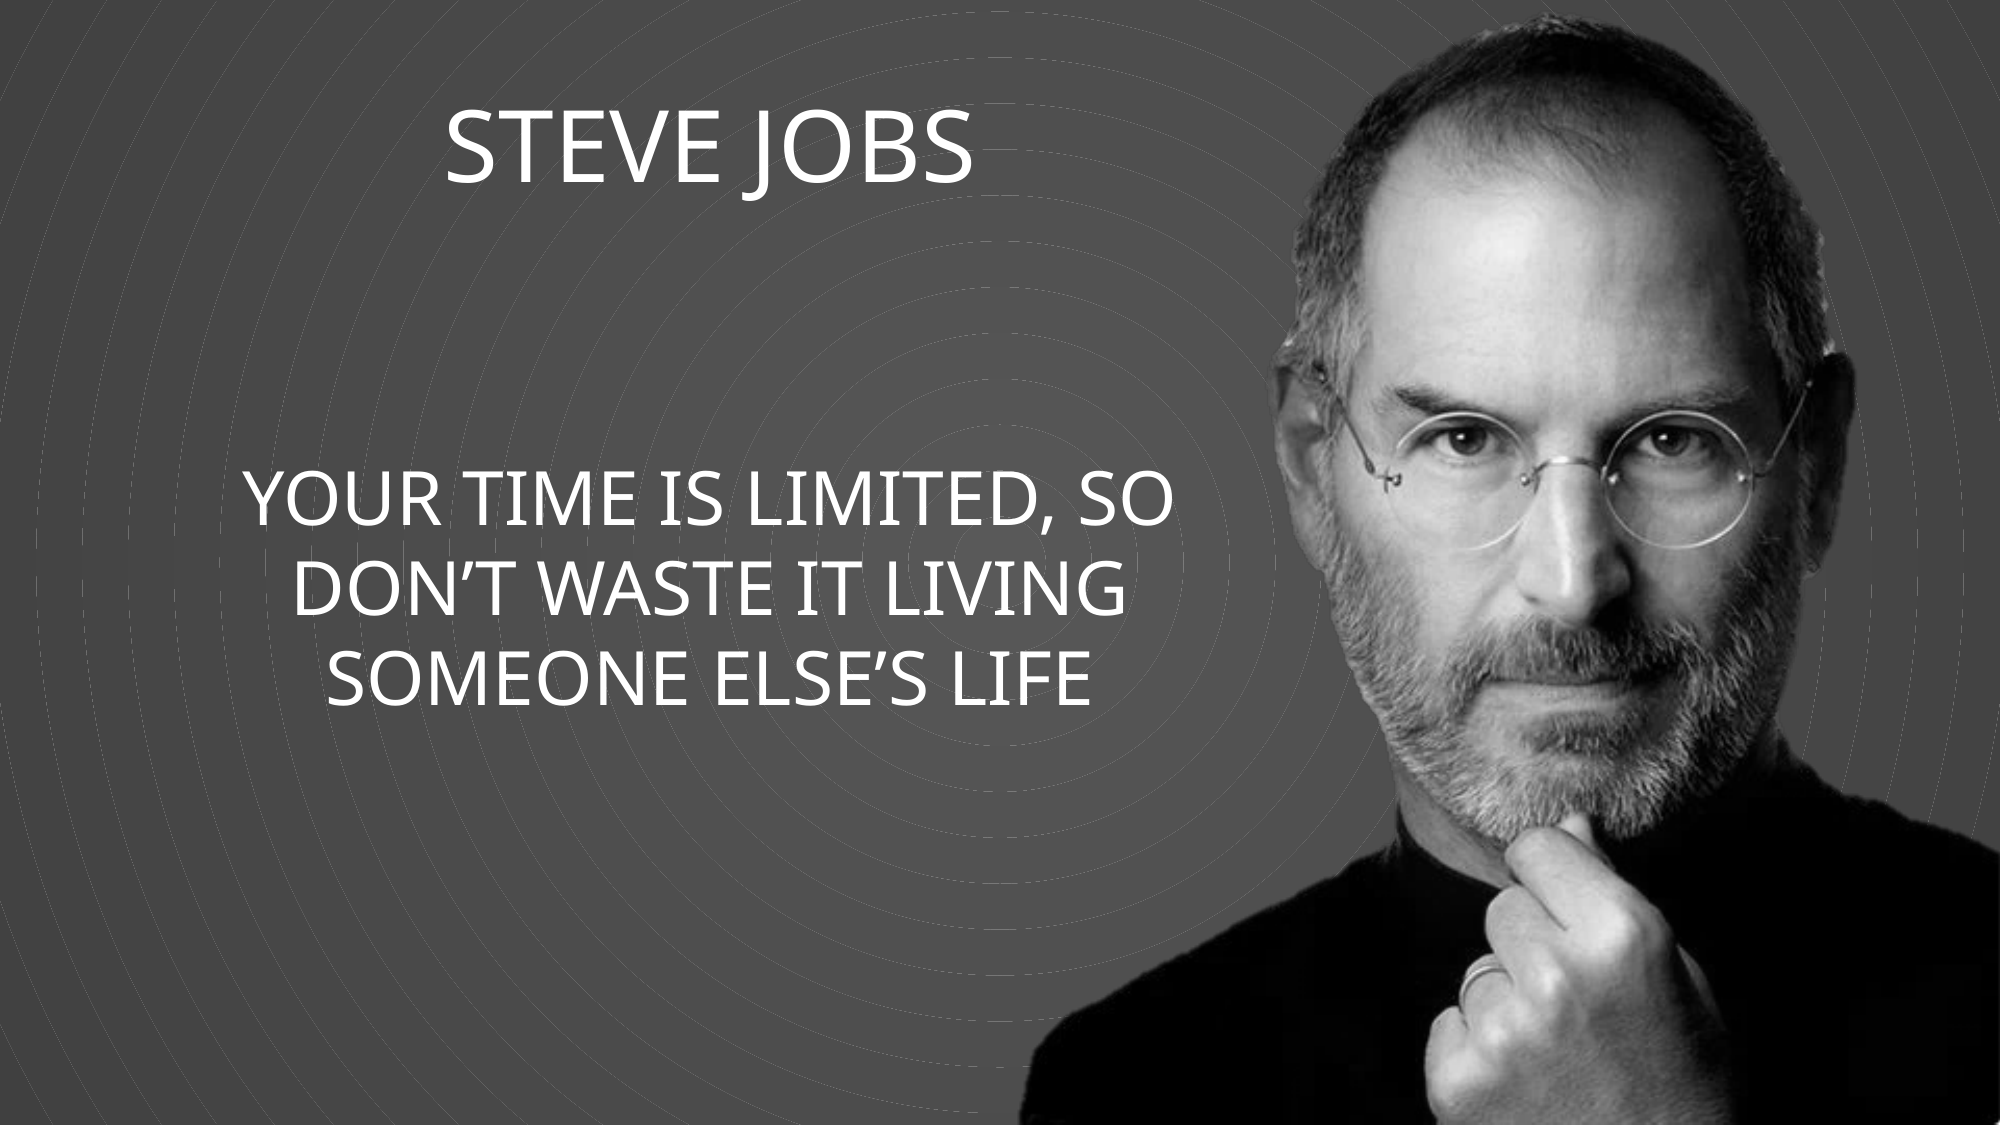

STEVE JOBS
YOUR TIME IS LIMITED, SO DON’T WASTE IT LIVING SOMEONE ELSE’S LIFE